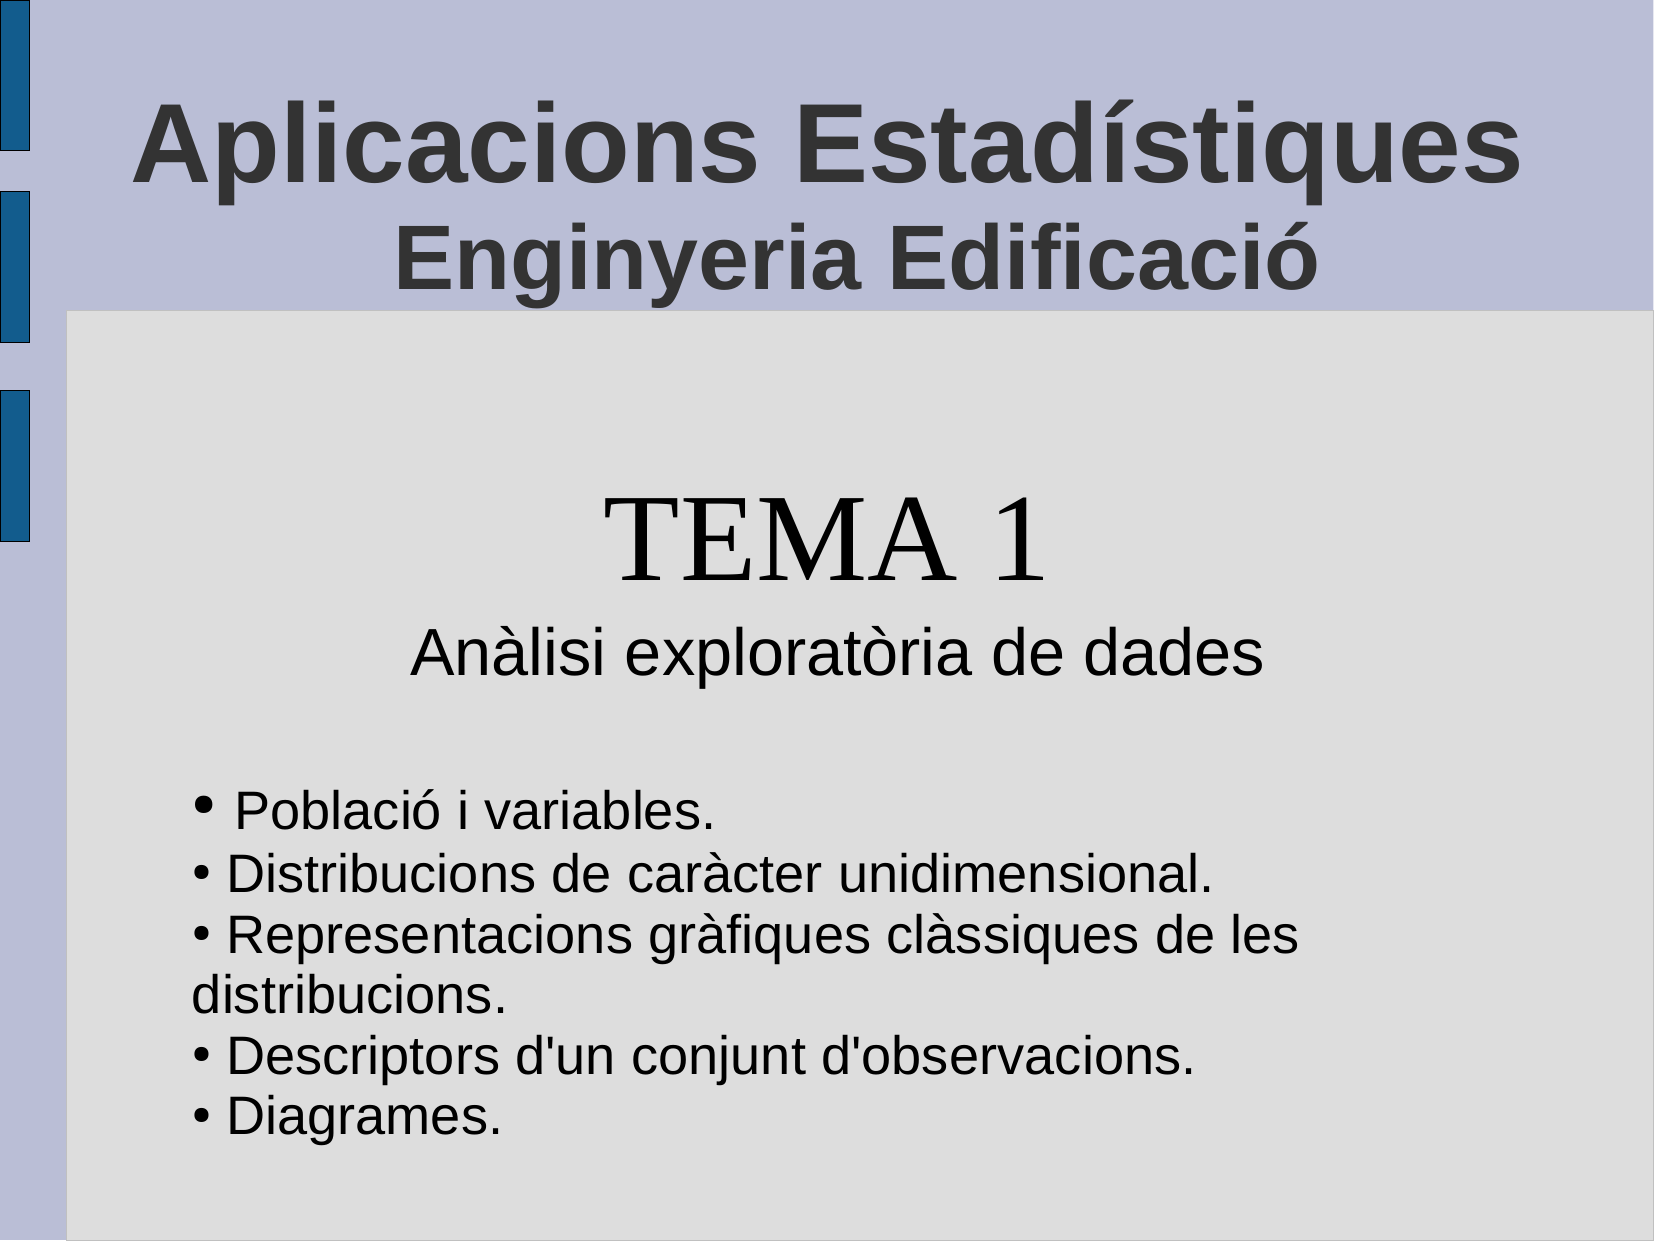

# Aplicacions Estadístiques Enginyeria Edificació
TEMA 1
Anàlisi exploratòria de dades
 Població i variables.
 Distribucions de caràcter unidimensional.
 Representacions gràfiques clàssiques de les distribucions.
 Descriptors d'un conjunt d'observacions.
 Diagrames.